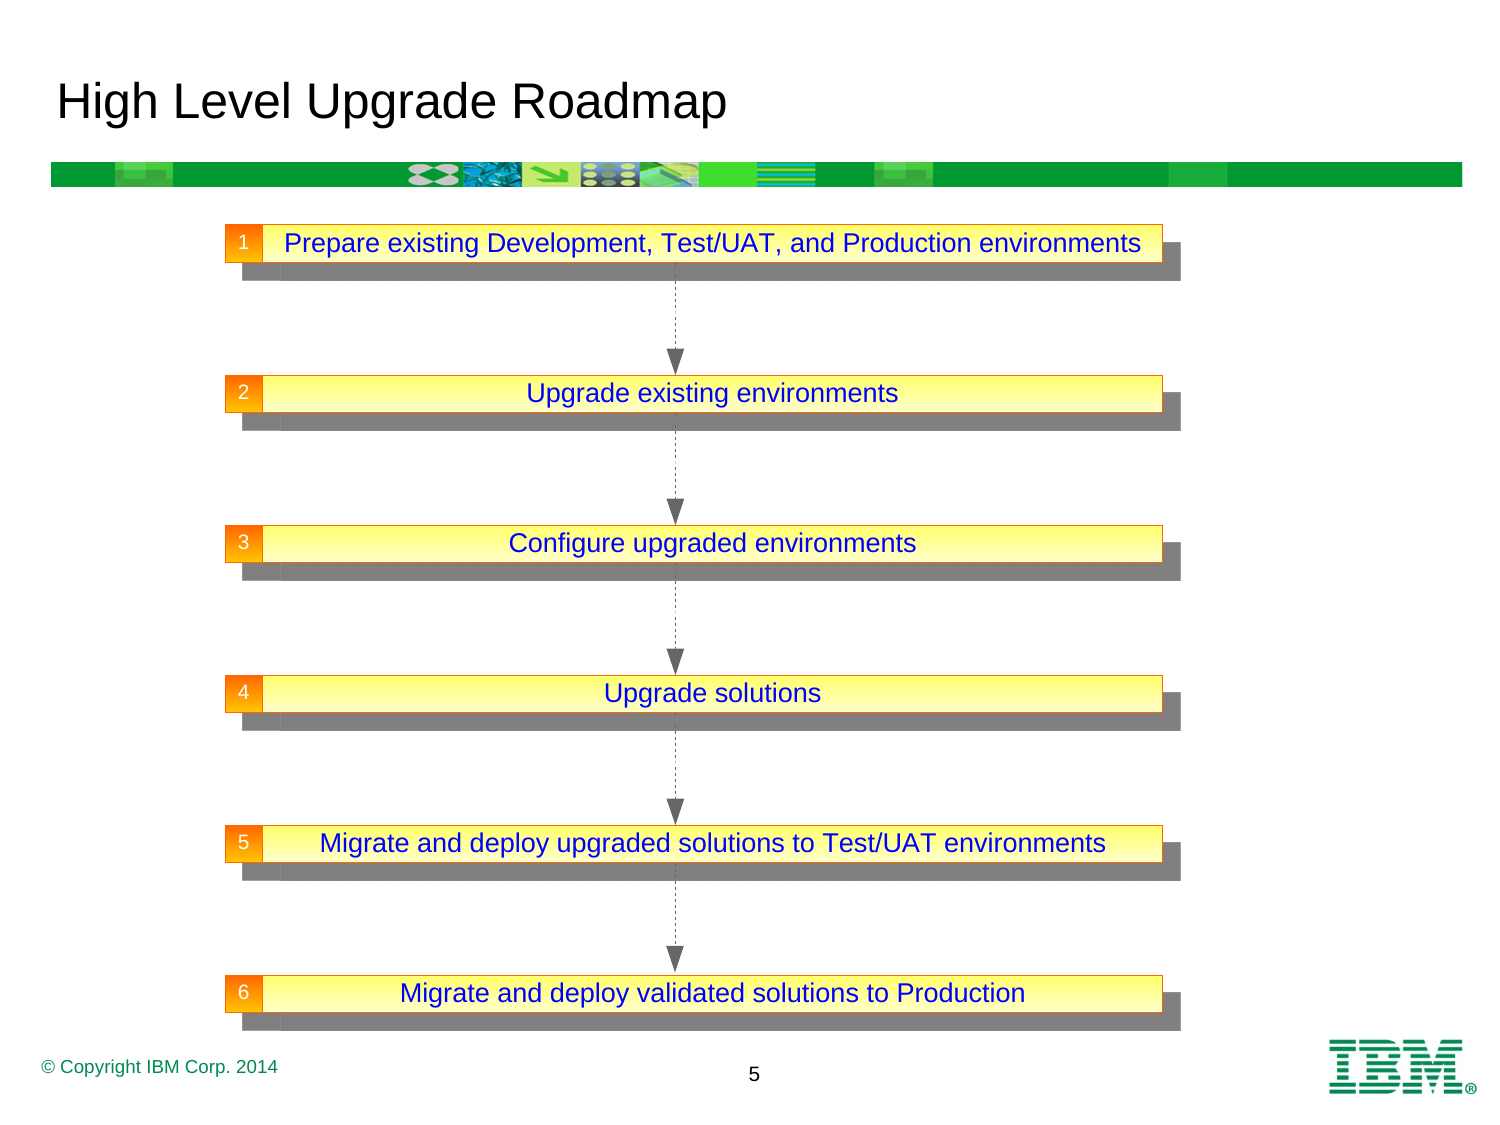

# High Level Upgrade Roadmap
1
Prepare existing Development, Test/UAT, and Production environments
2
Upgrade existing environments
3
Configure upgraded environments
4
Upgrade solutions
5
Migrate and deploy upgraded solutions to Test/UAT environments
6
Migrate and deploy validated solutions to Production
5